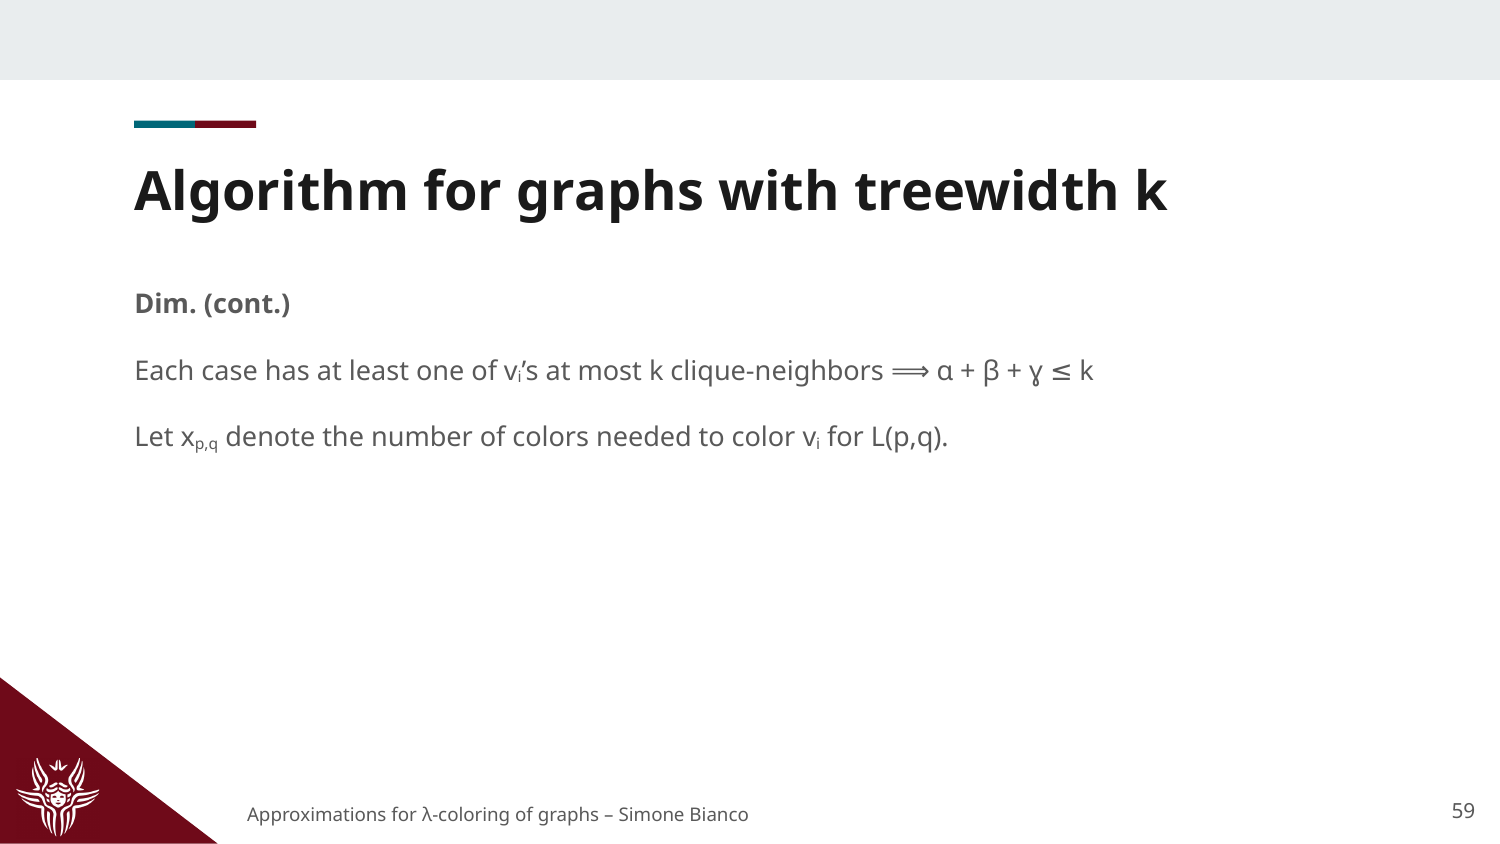

# Algorithm for graphs with treewidth k
Dim. (cont.)
Each case has at least one of vi’s at most k clique-neighbors ⟹ ɑ + β + ɣ ≤ k
Let xp,q denote the number of colors needed to color vi for L(p,q).
Approximations for λ-coloring of graphs – Simone Bianco